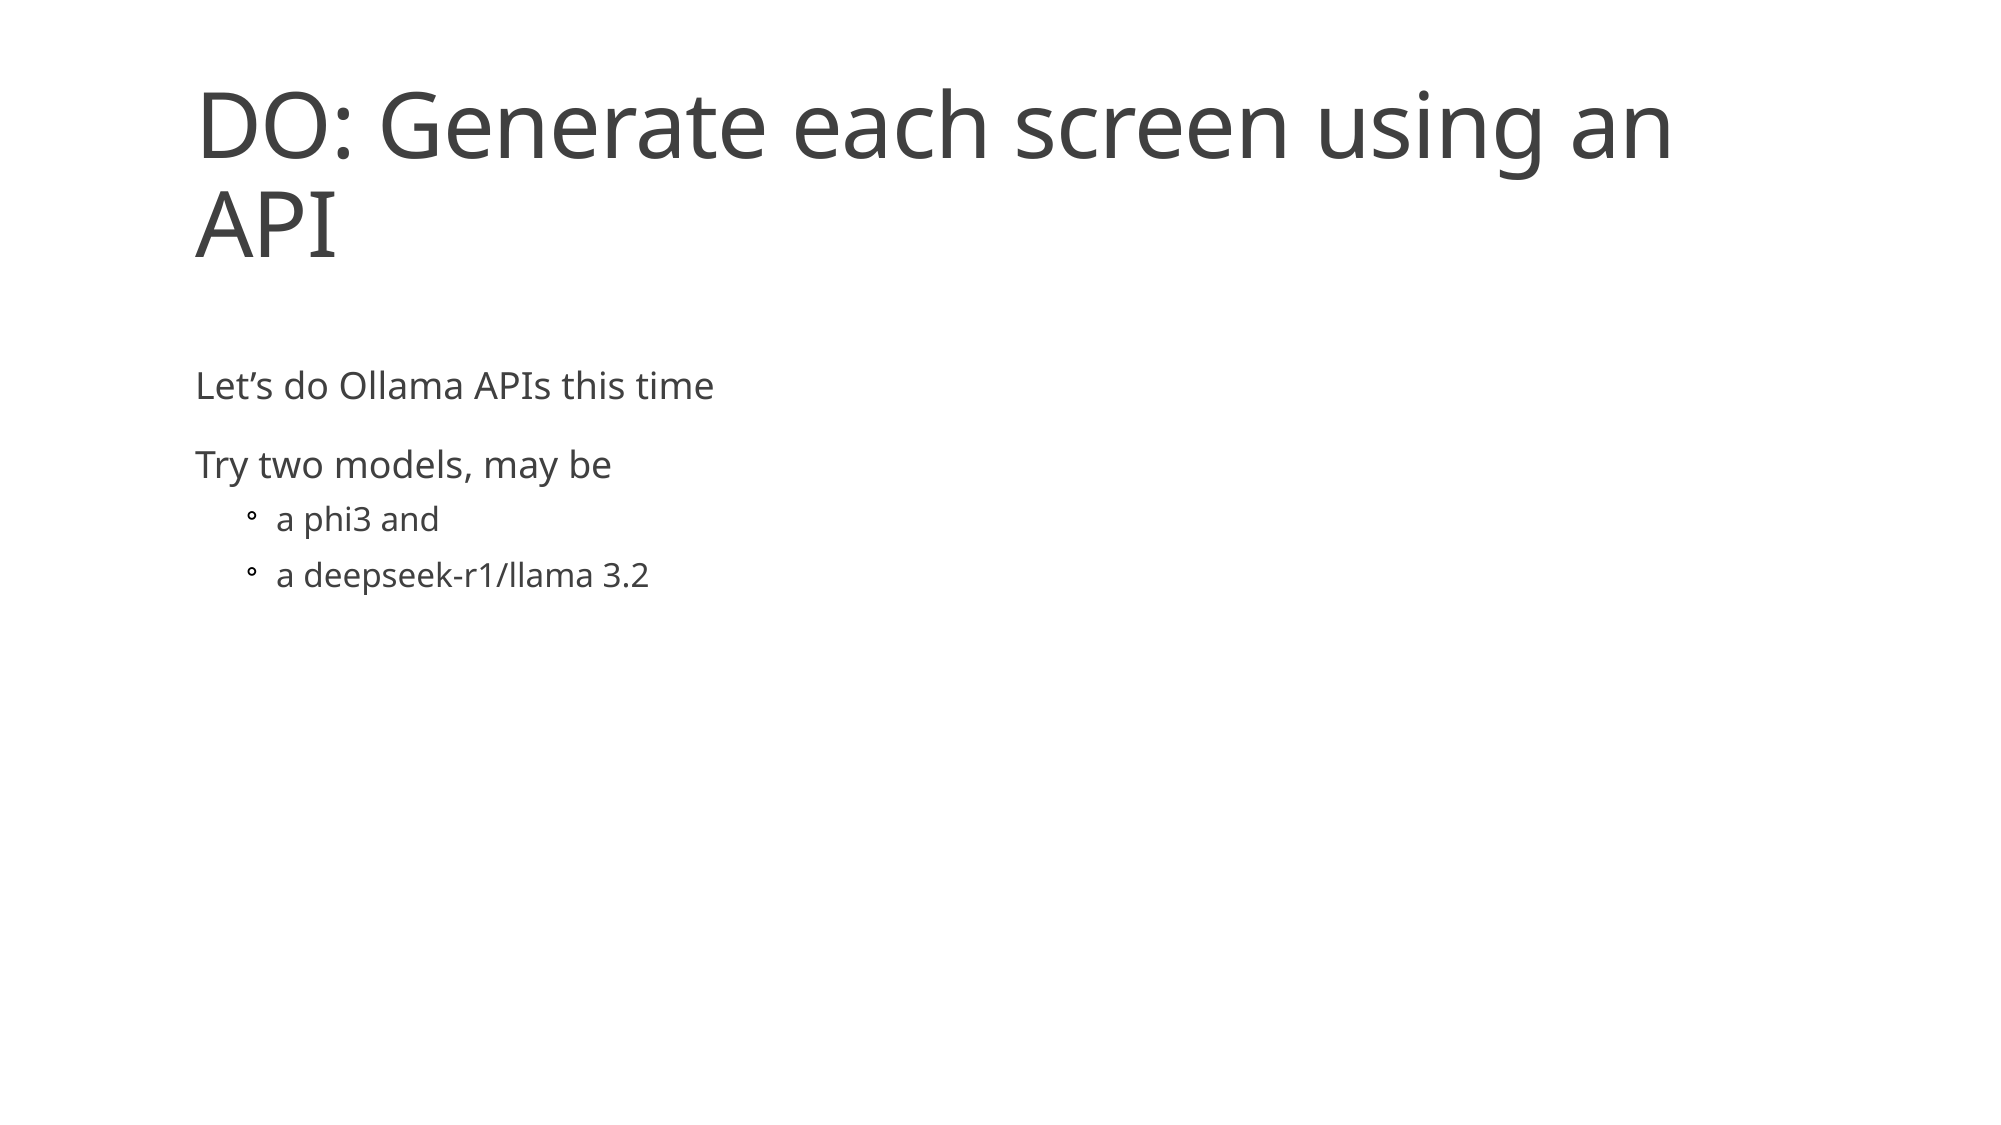

# DO: Generate each screen using an API
Let’s do Ollama APIs this time
Try two models, may be
a phi3 and
a deepseek-r1/llama 3.2